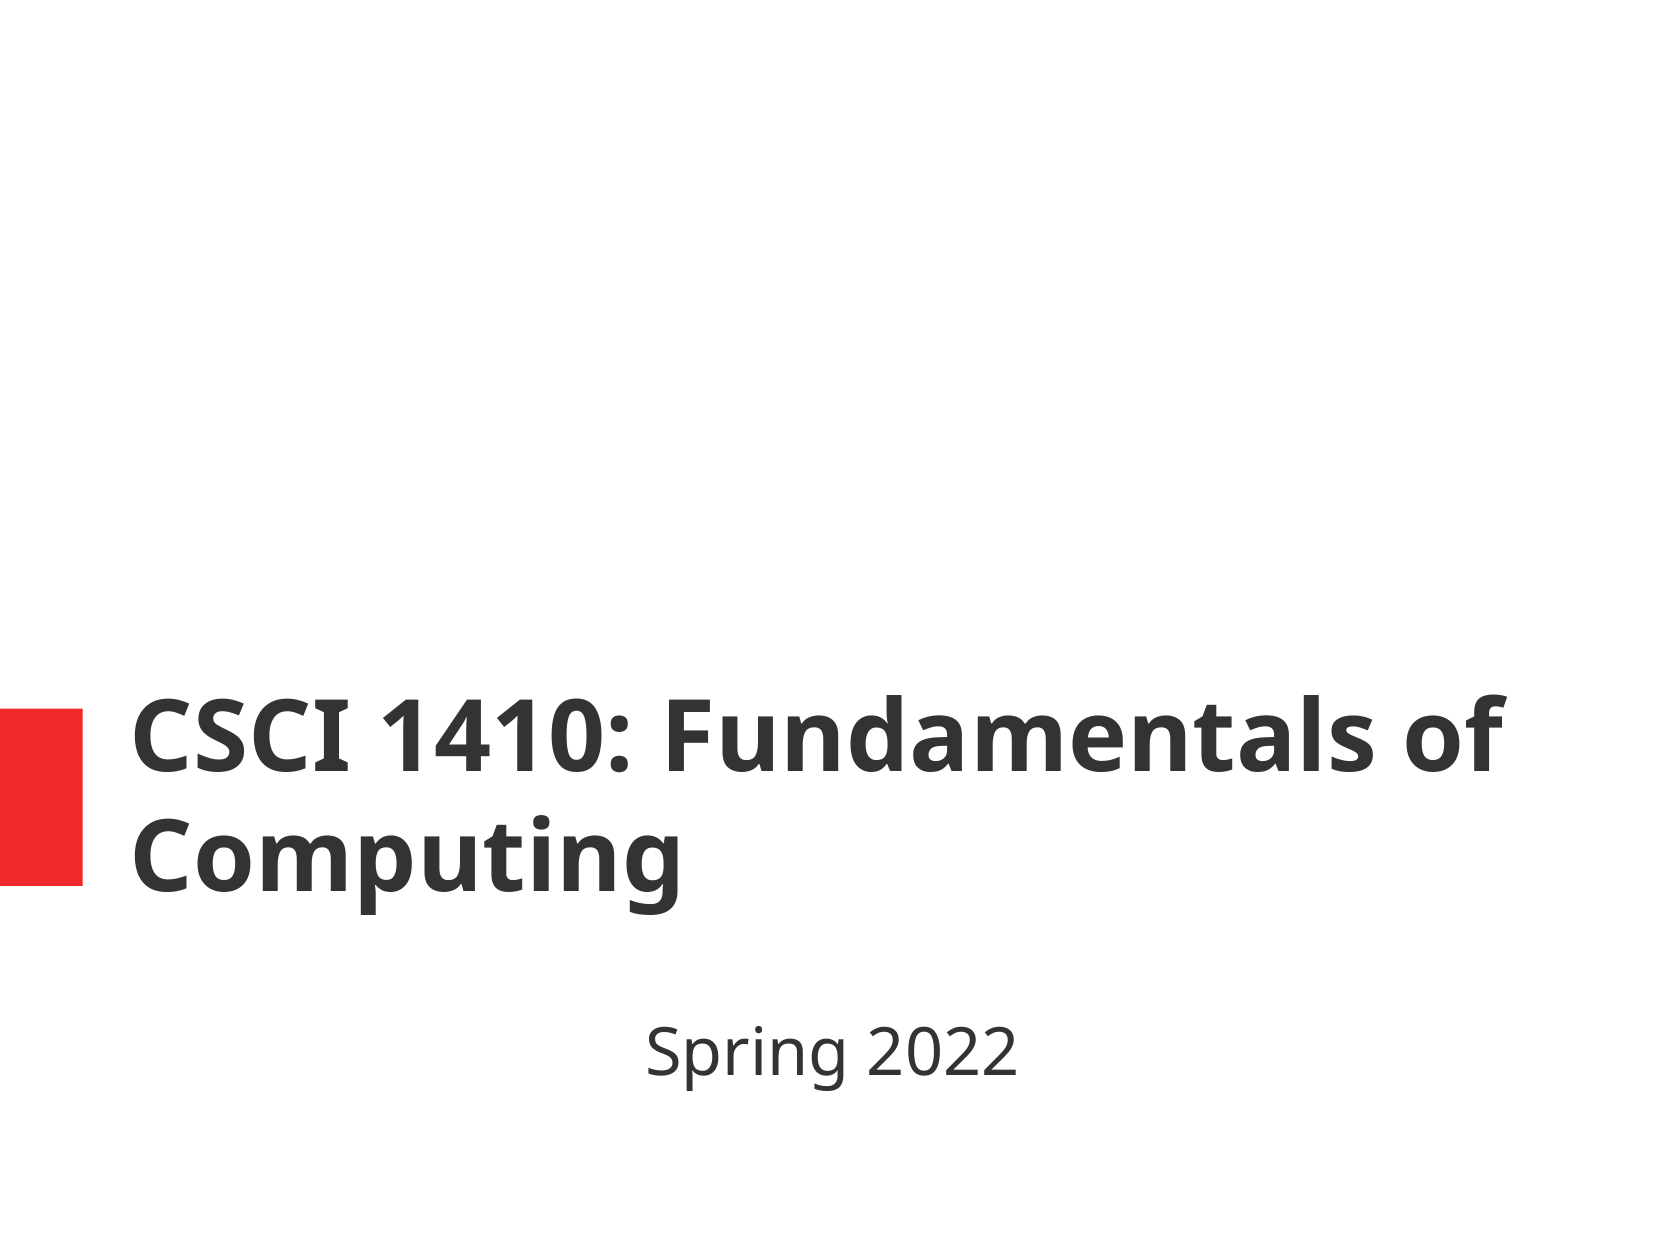

# CSCI 1410: Fundamentals of Computing
Spring 2022